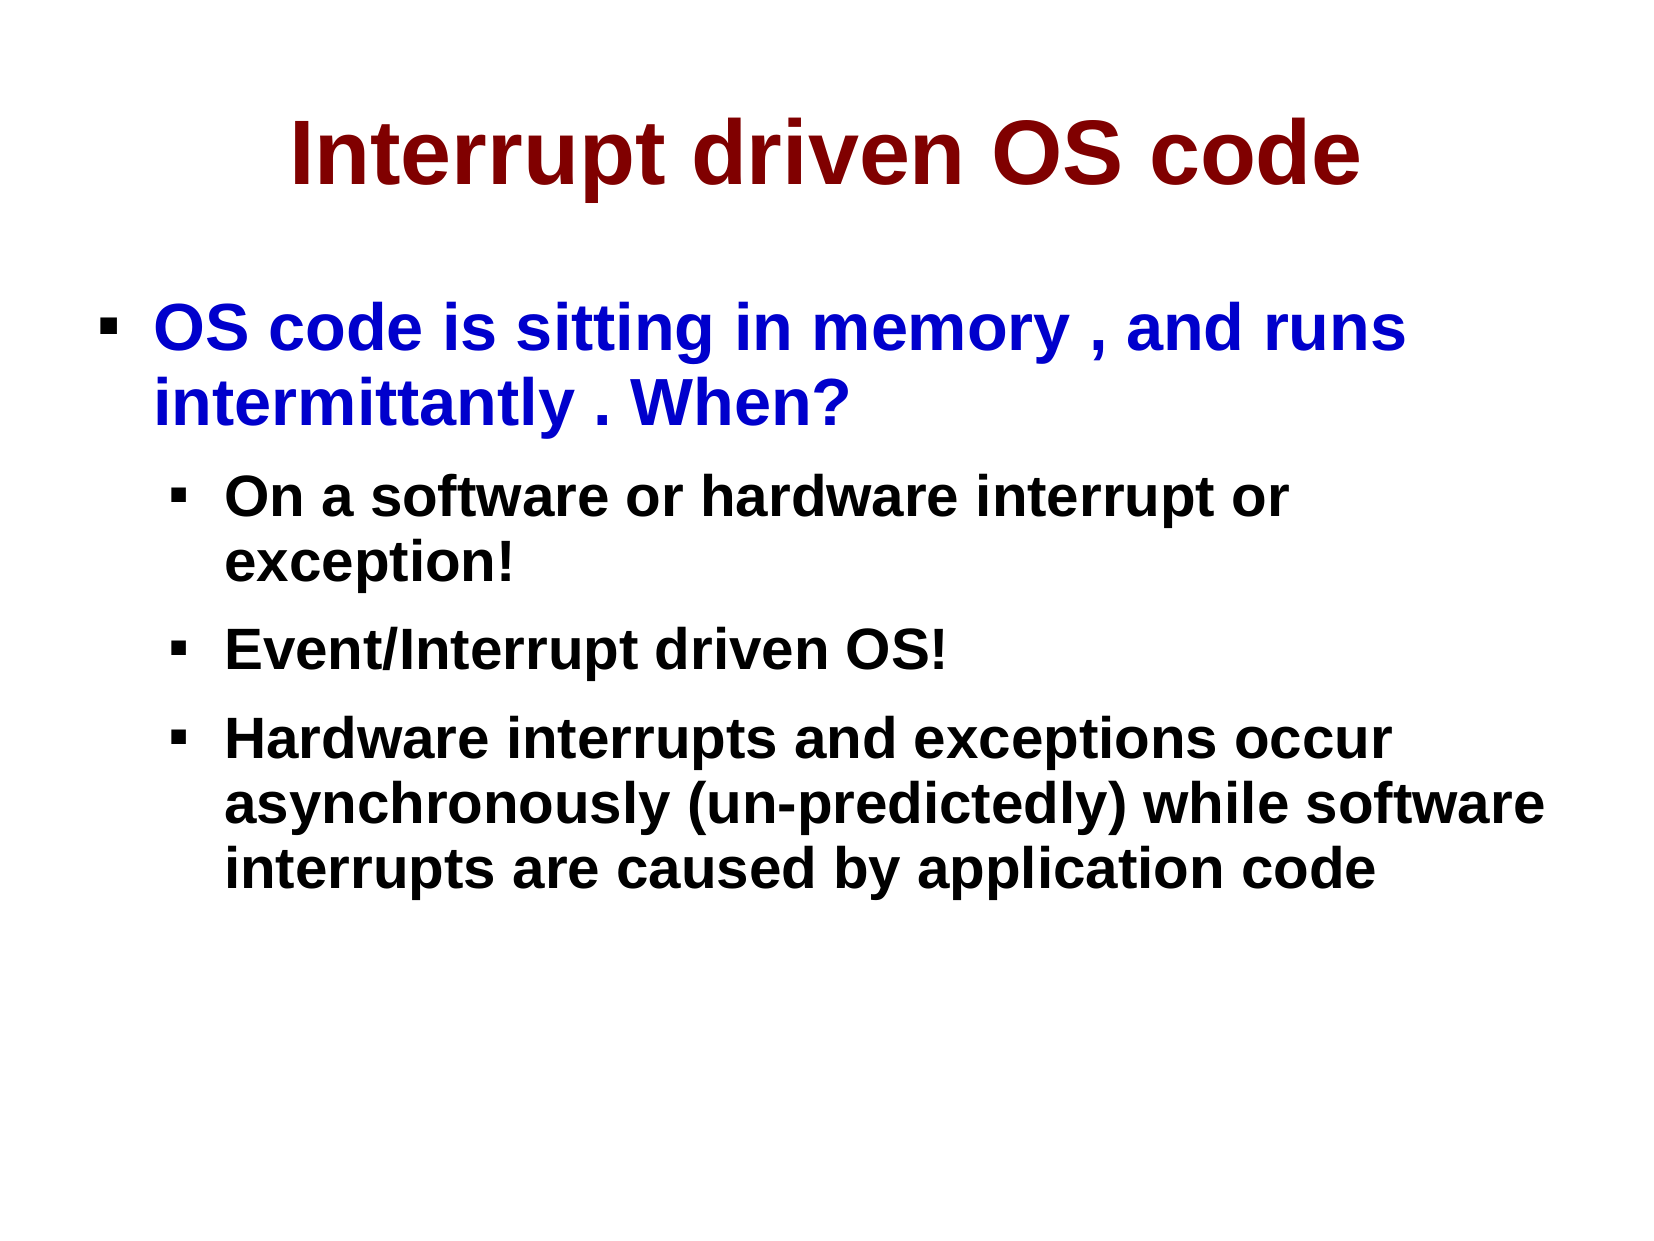

# Interrupt driven OS code
OS code is sitting in memory , and runs intermittantly . When?
On a software or hardware interrupt or exception!
Event/Interrupt driven OS!
Hardware interrupts and exceptions occur asynchronously (un-predictedly) while software interrupts are caused by application code